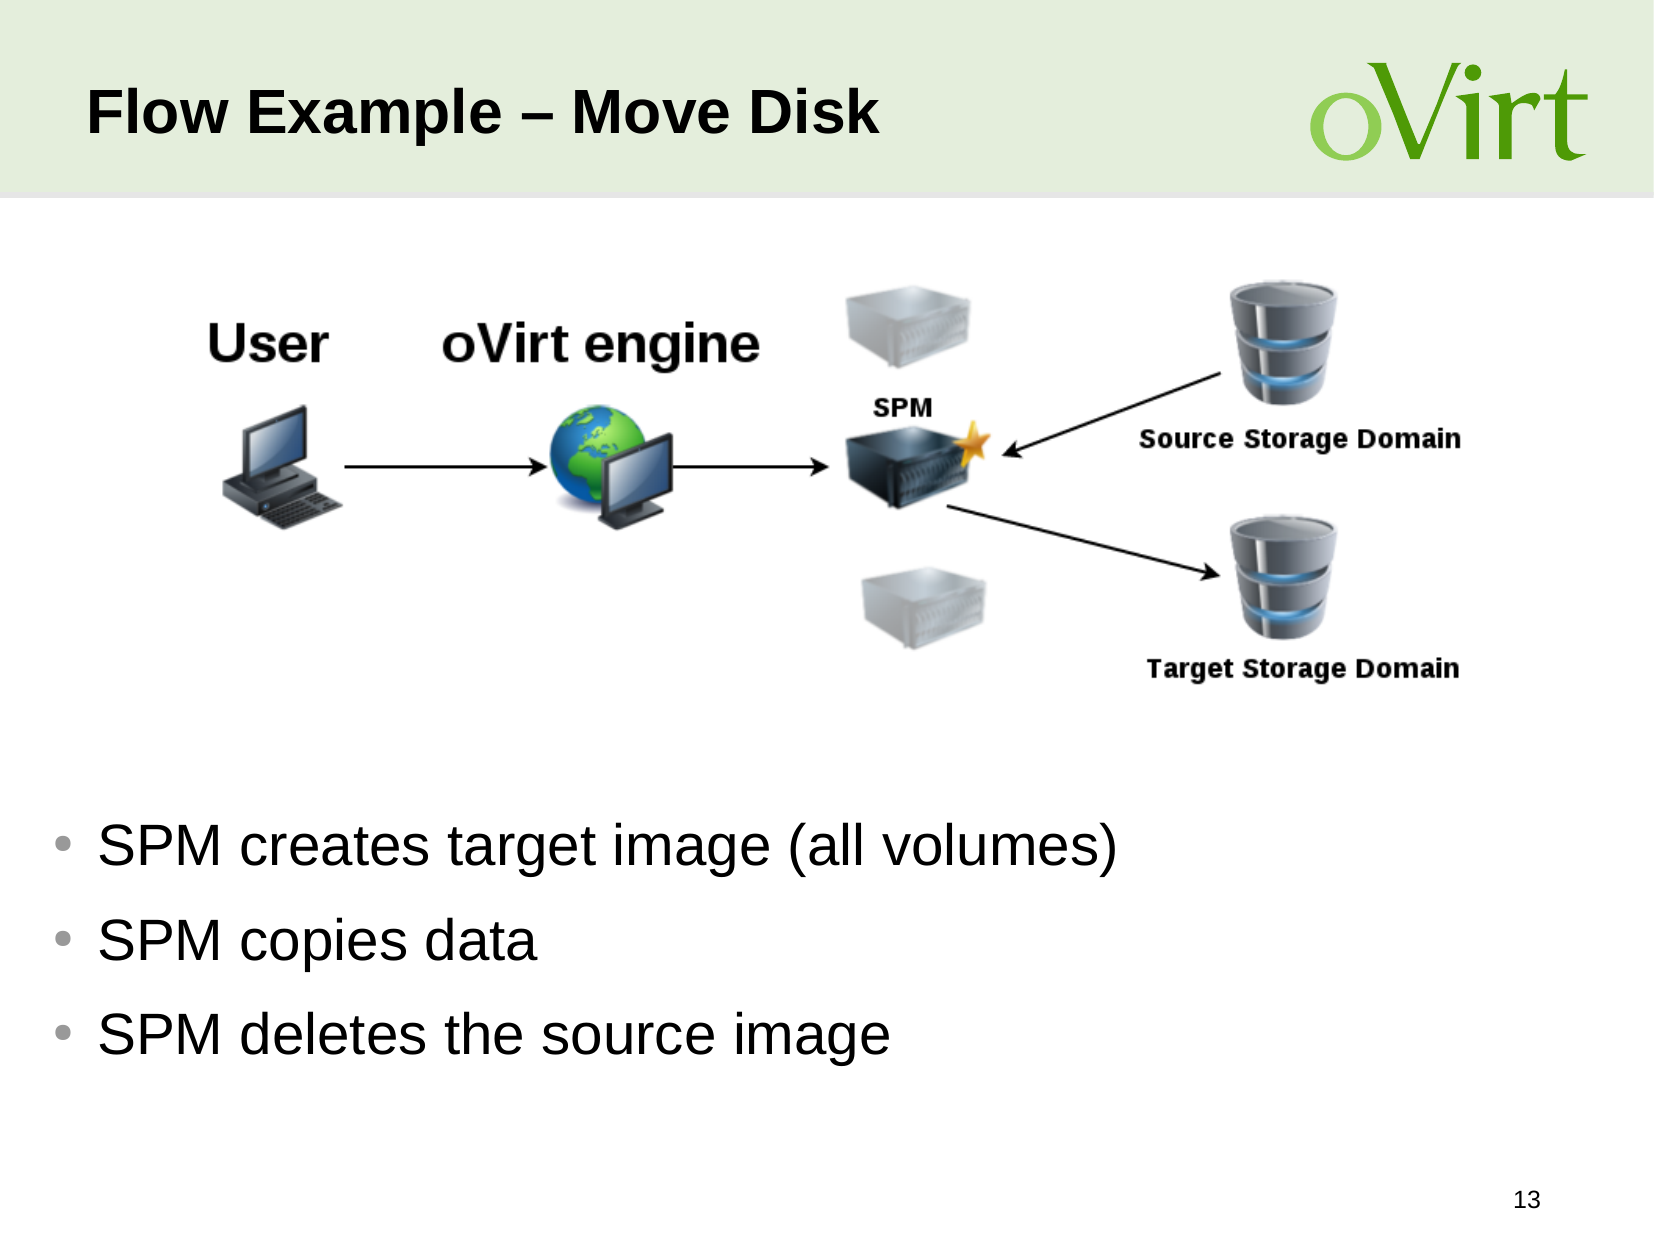

# Flow Example – Move Disk
SPM creates target image (all volumes)
SPM copies data
SPM deletes the source image